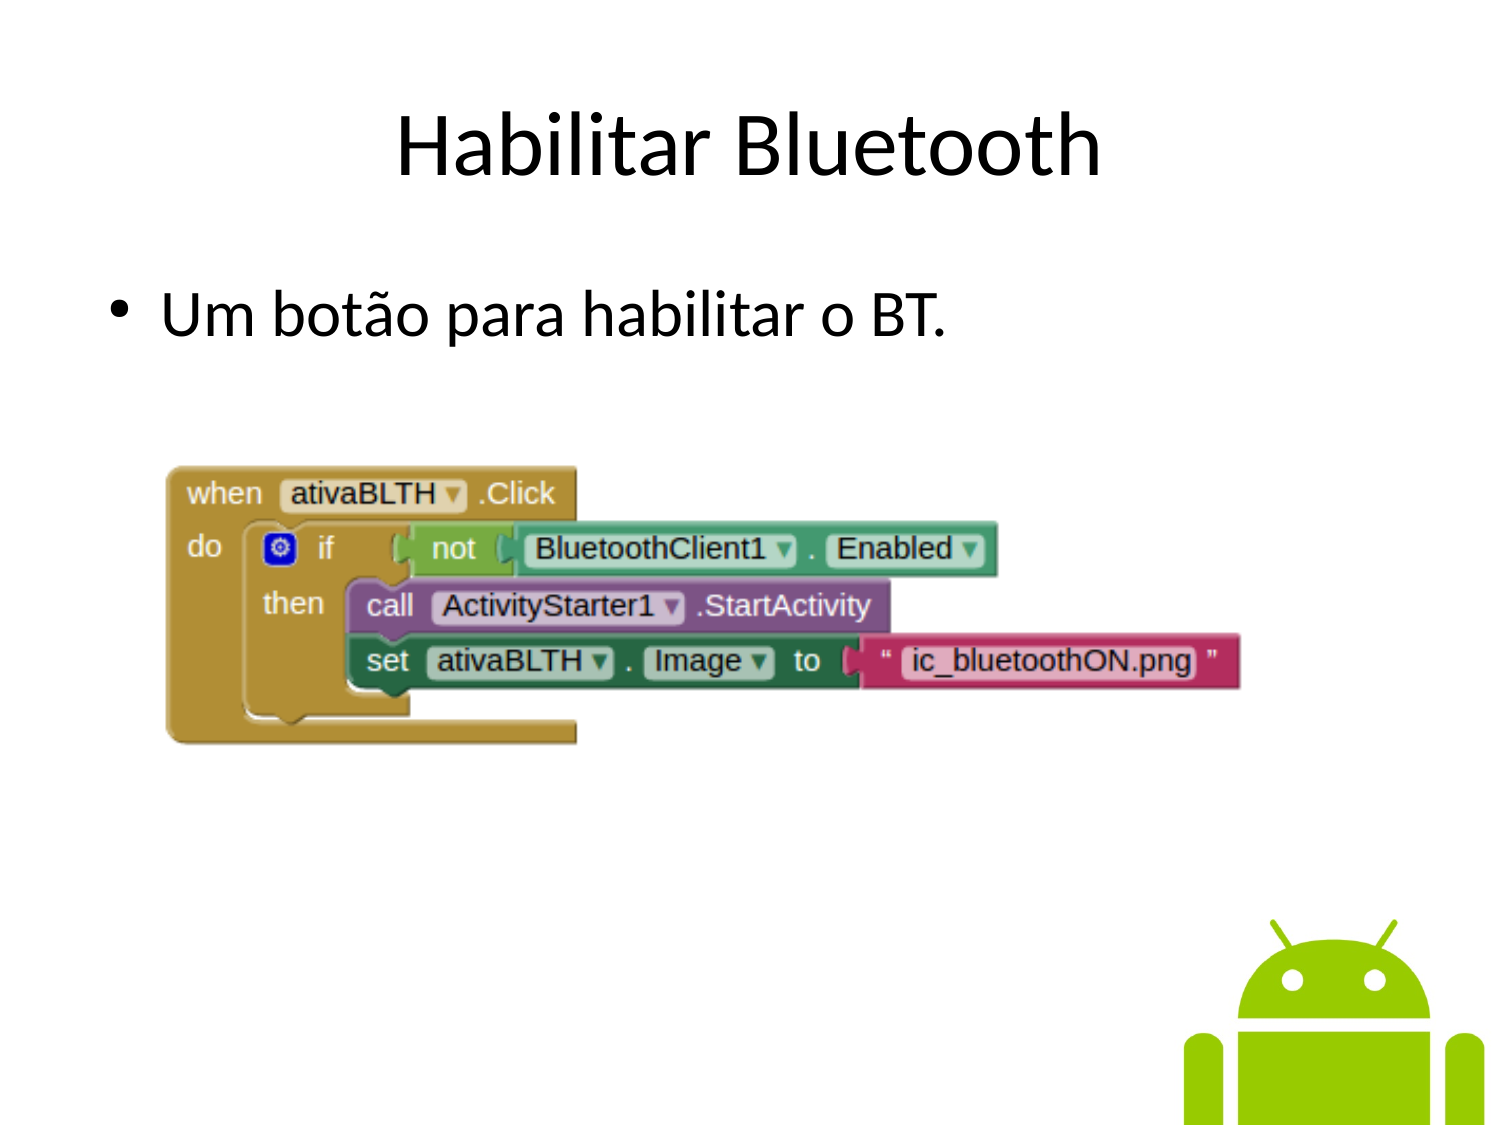

# Habilitar Bluetooth
Um botão para habilitar o BT.